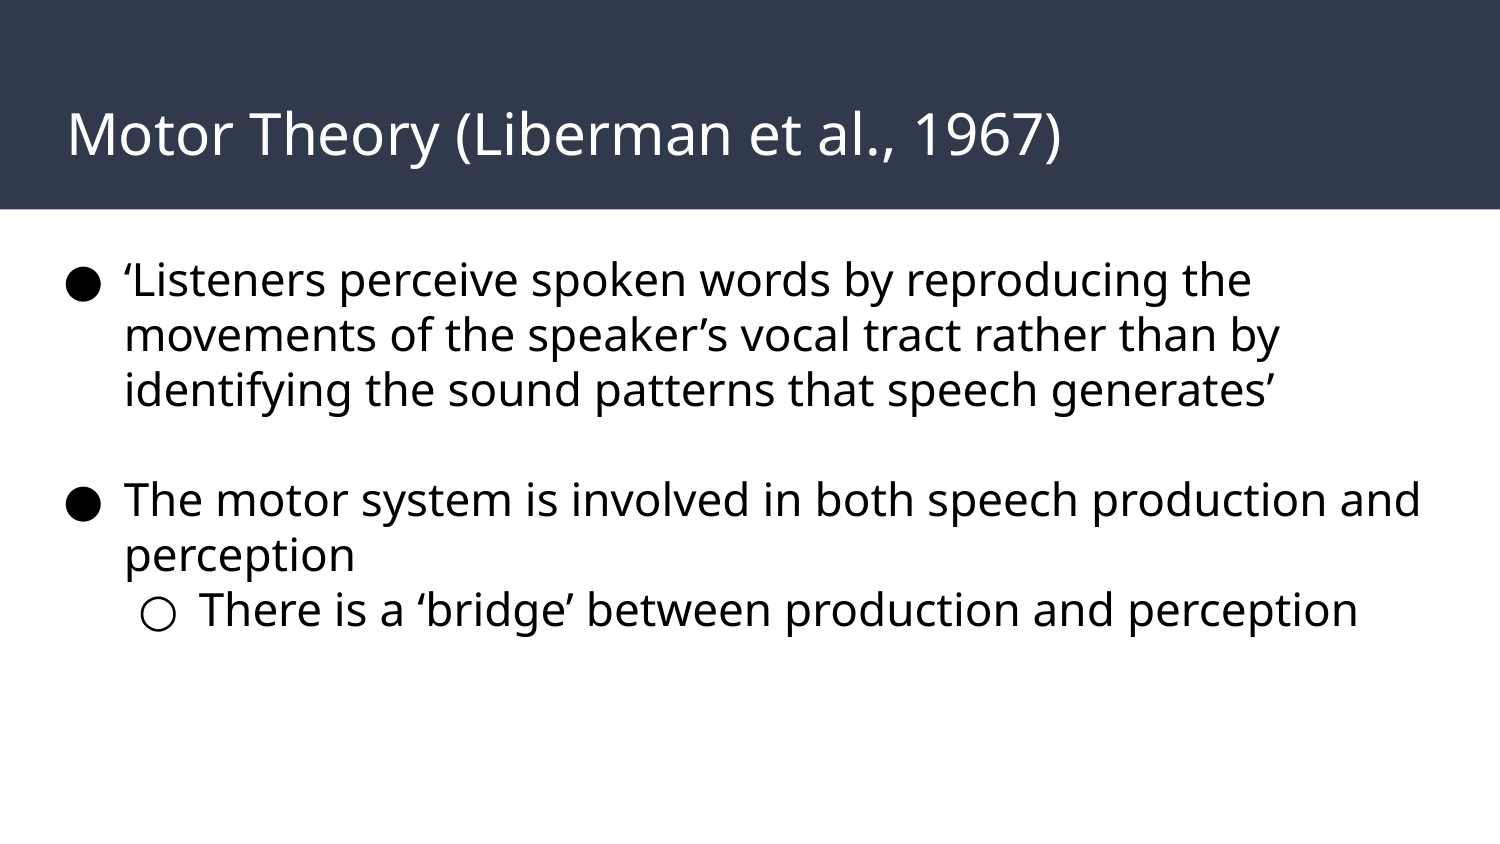

# Motor Theory (Liberman et al., 1967)
‘Listeners perceive spoken words by reproducing the movements of the speaker’s vocal tract rather than by identifying the sound patterns that speech generates’
The motor system is involved in both speech production and perception
There is a ‘bridge’ between production and perception